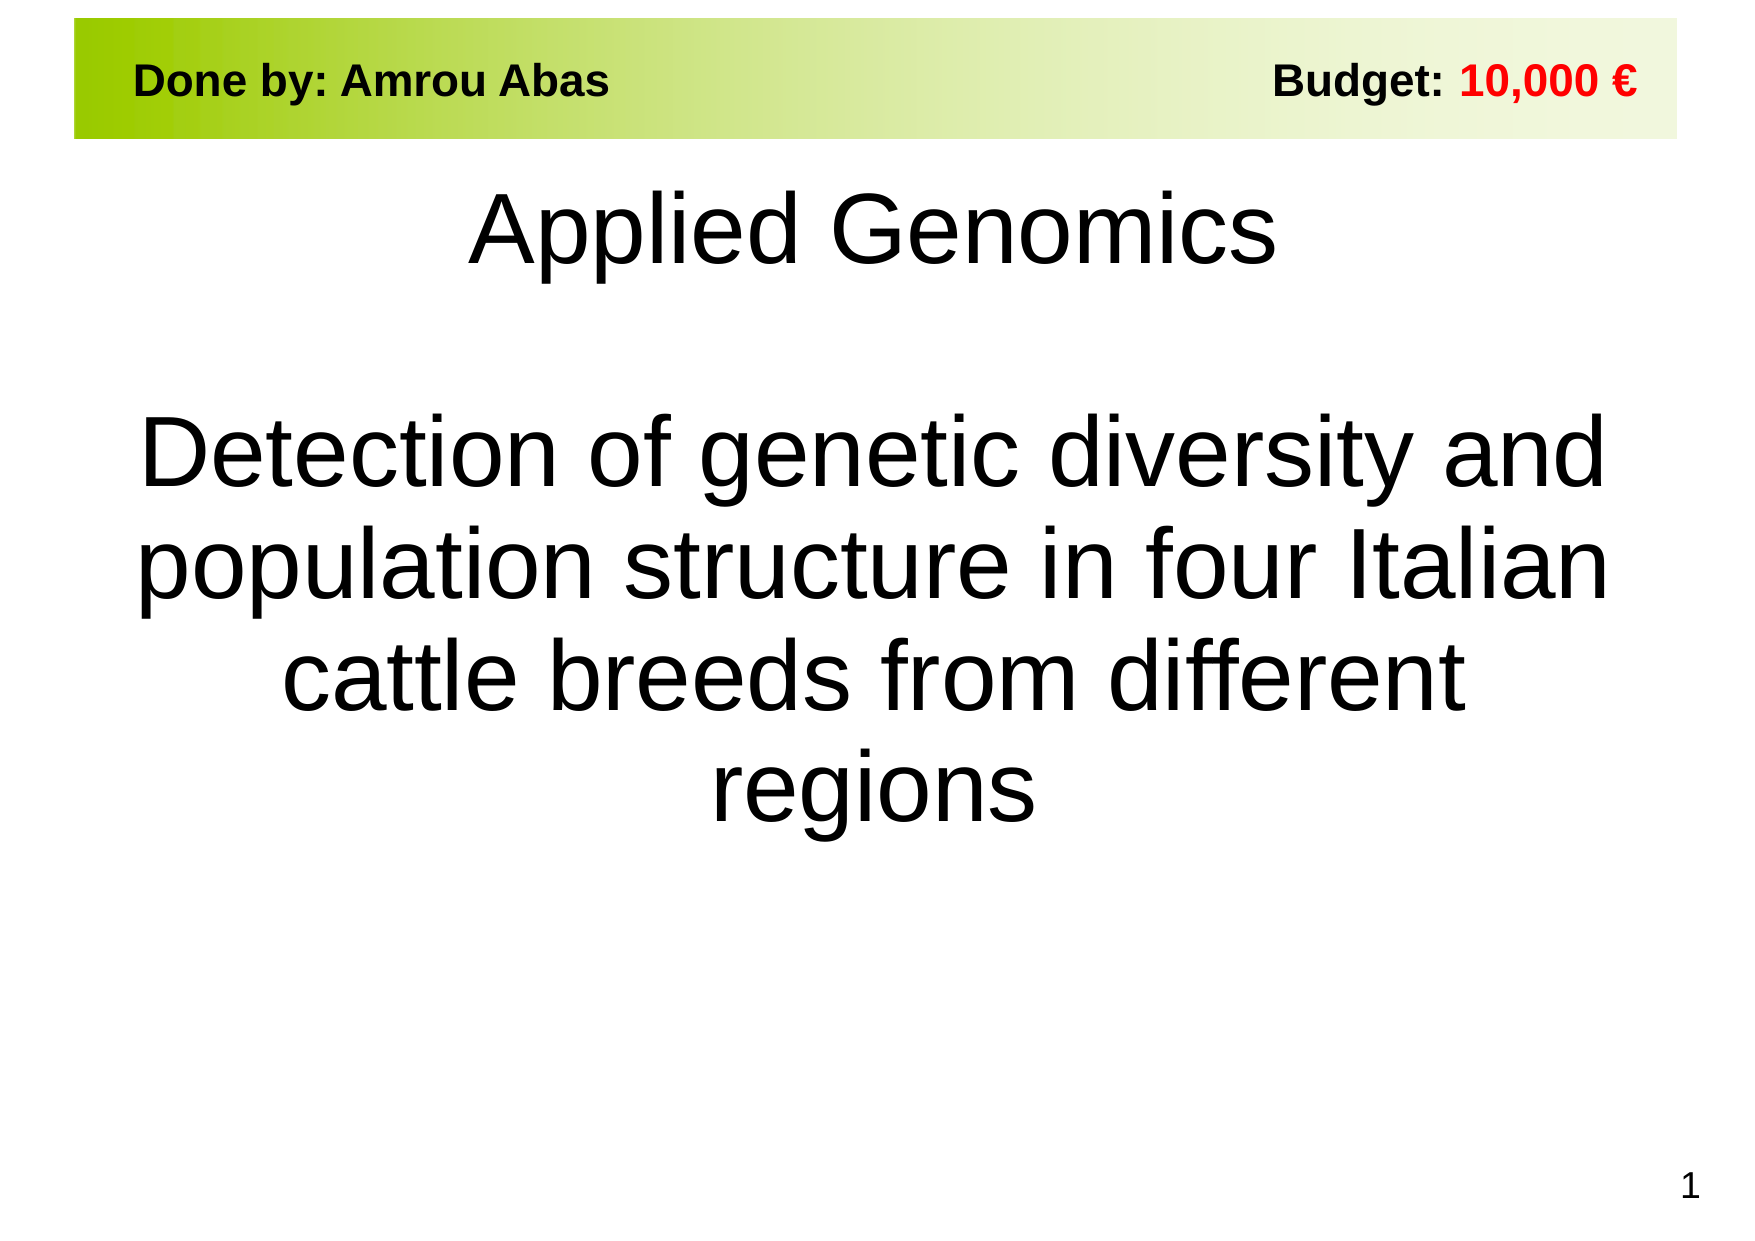

Done by: Amrou Abas Budget: 10,000 €
Applied Genomics
Detection of genetic diversity and population structure in four Italian cattle breeds from different regions
1